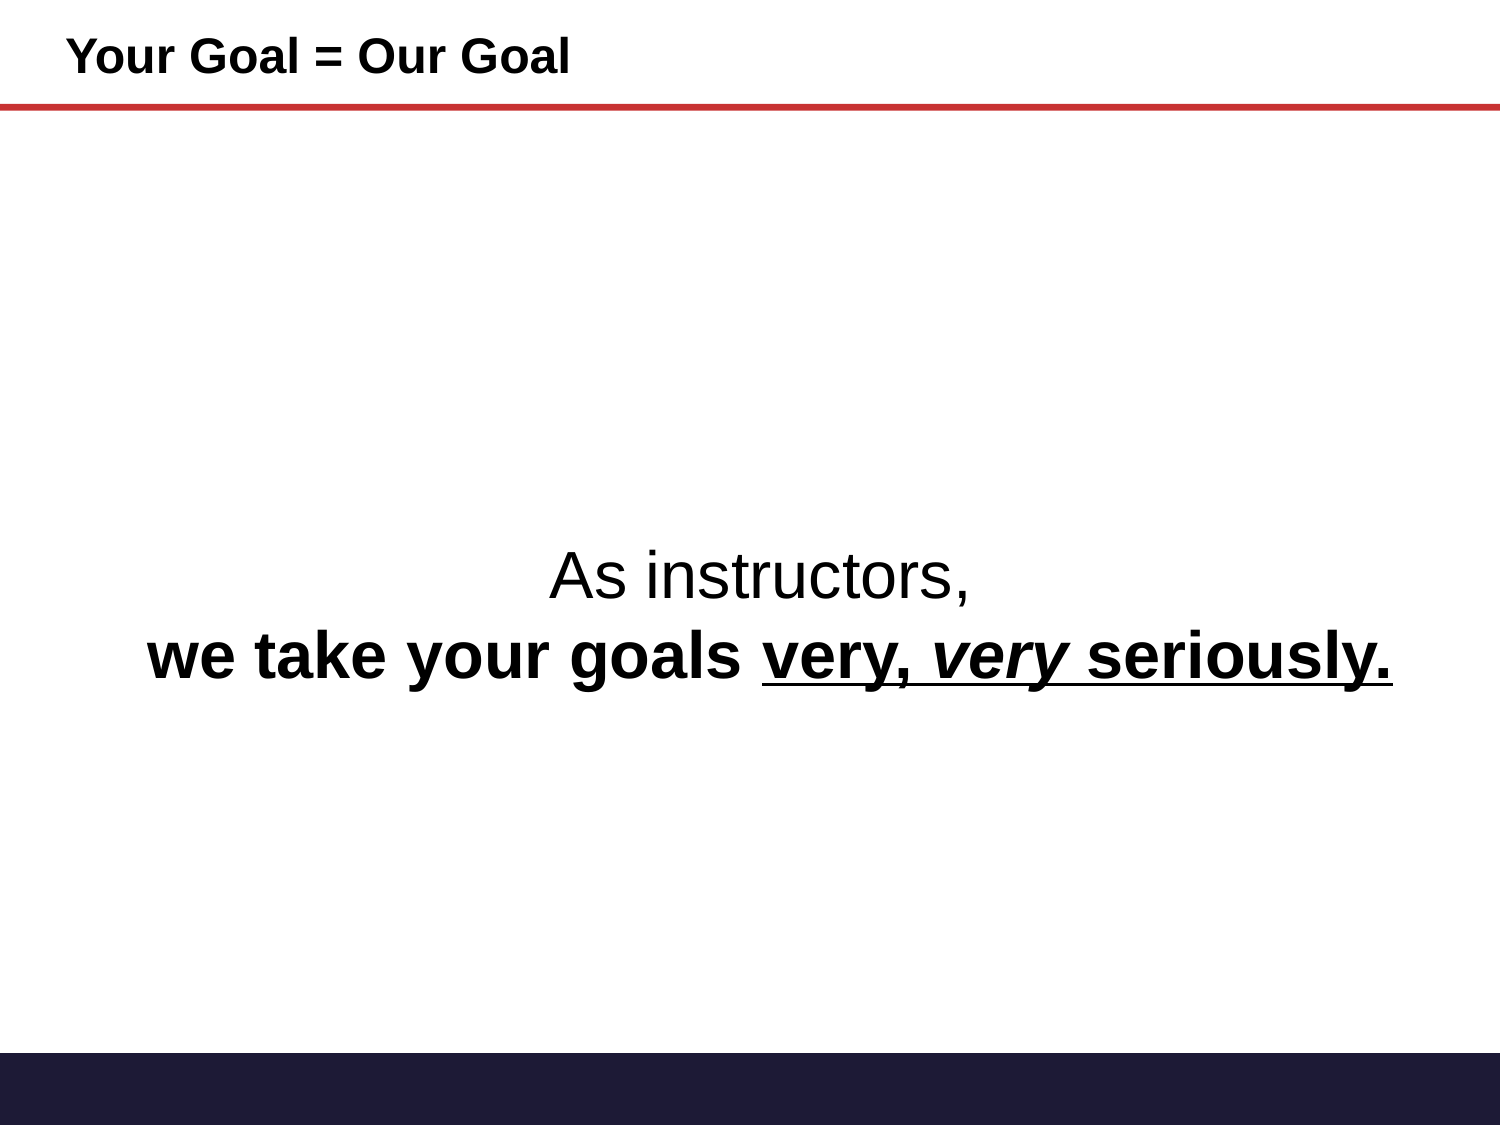

# Your Goal = Our Goal
As instructors,
we take your goals very, very seriously.